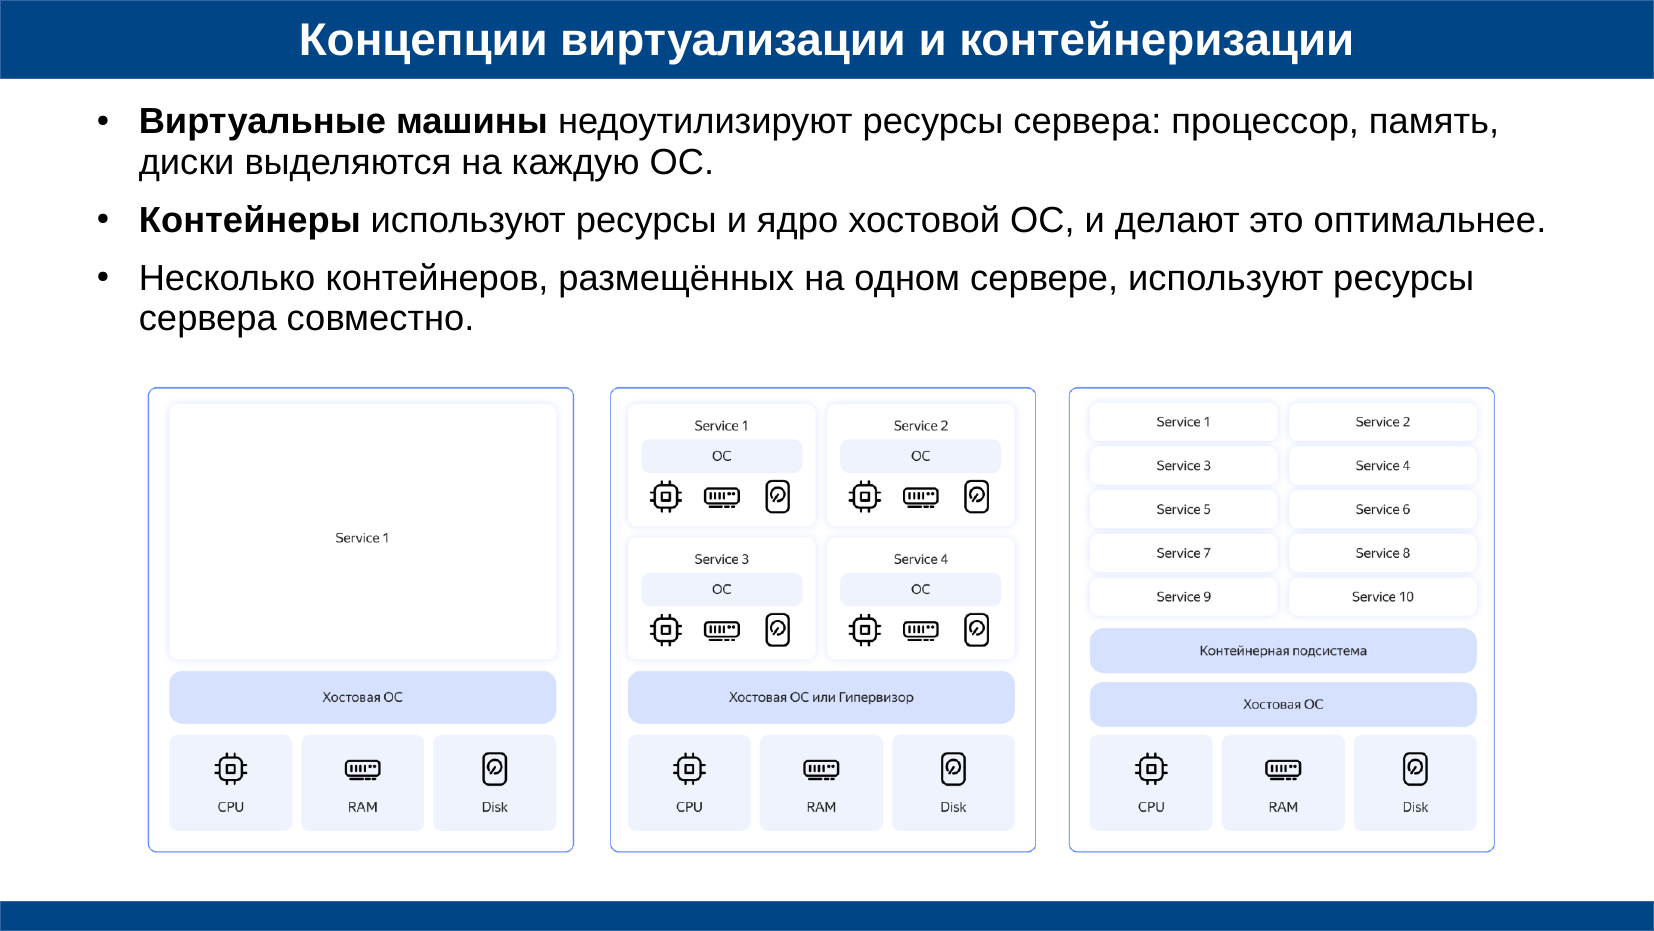

# Концепции виртуализации и контейнеризации
Виртуальные машины недоутилизируют ресурсы сервера: процессор, память, диски выделяются на каждую ОС.
Контейнеры используют ресурсы и ядро хостовой ОС, и делают это оптимальнее.
Несколько контейнеров, размещённых на одном сервере, используют ресурсы сервера совместно.